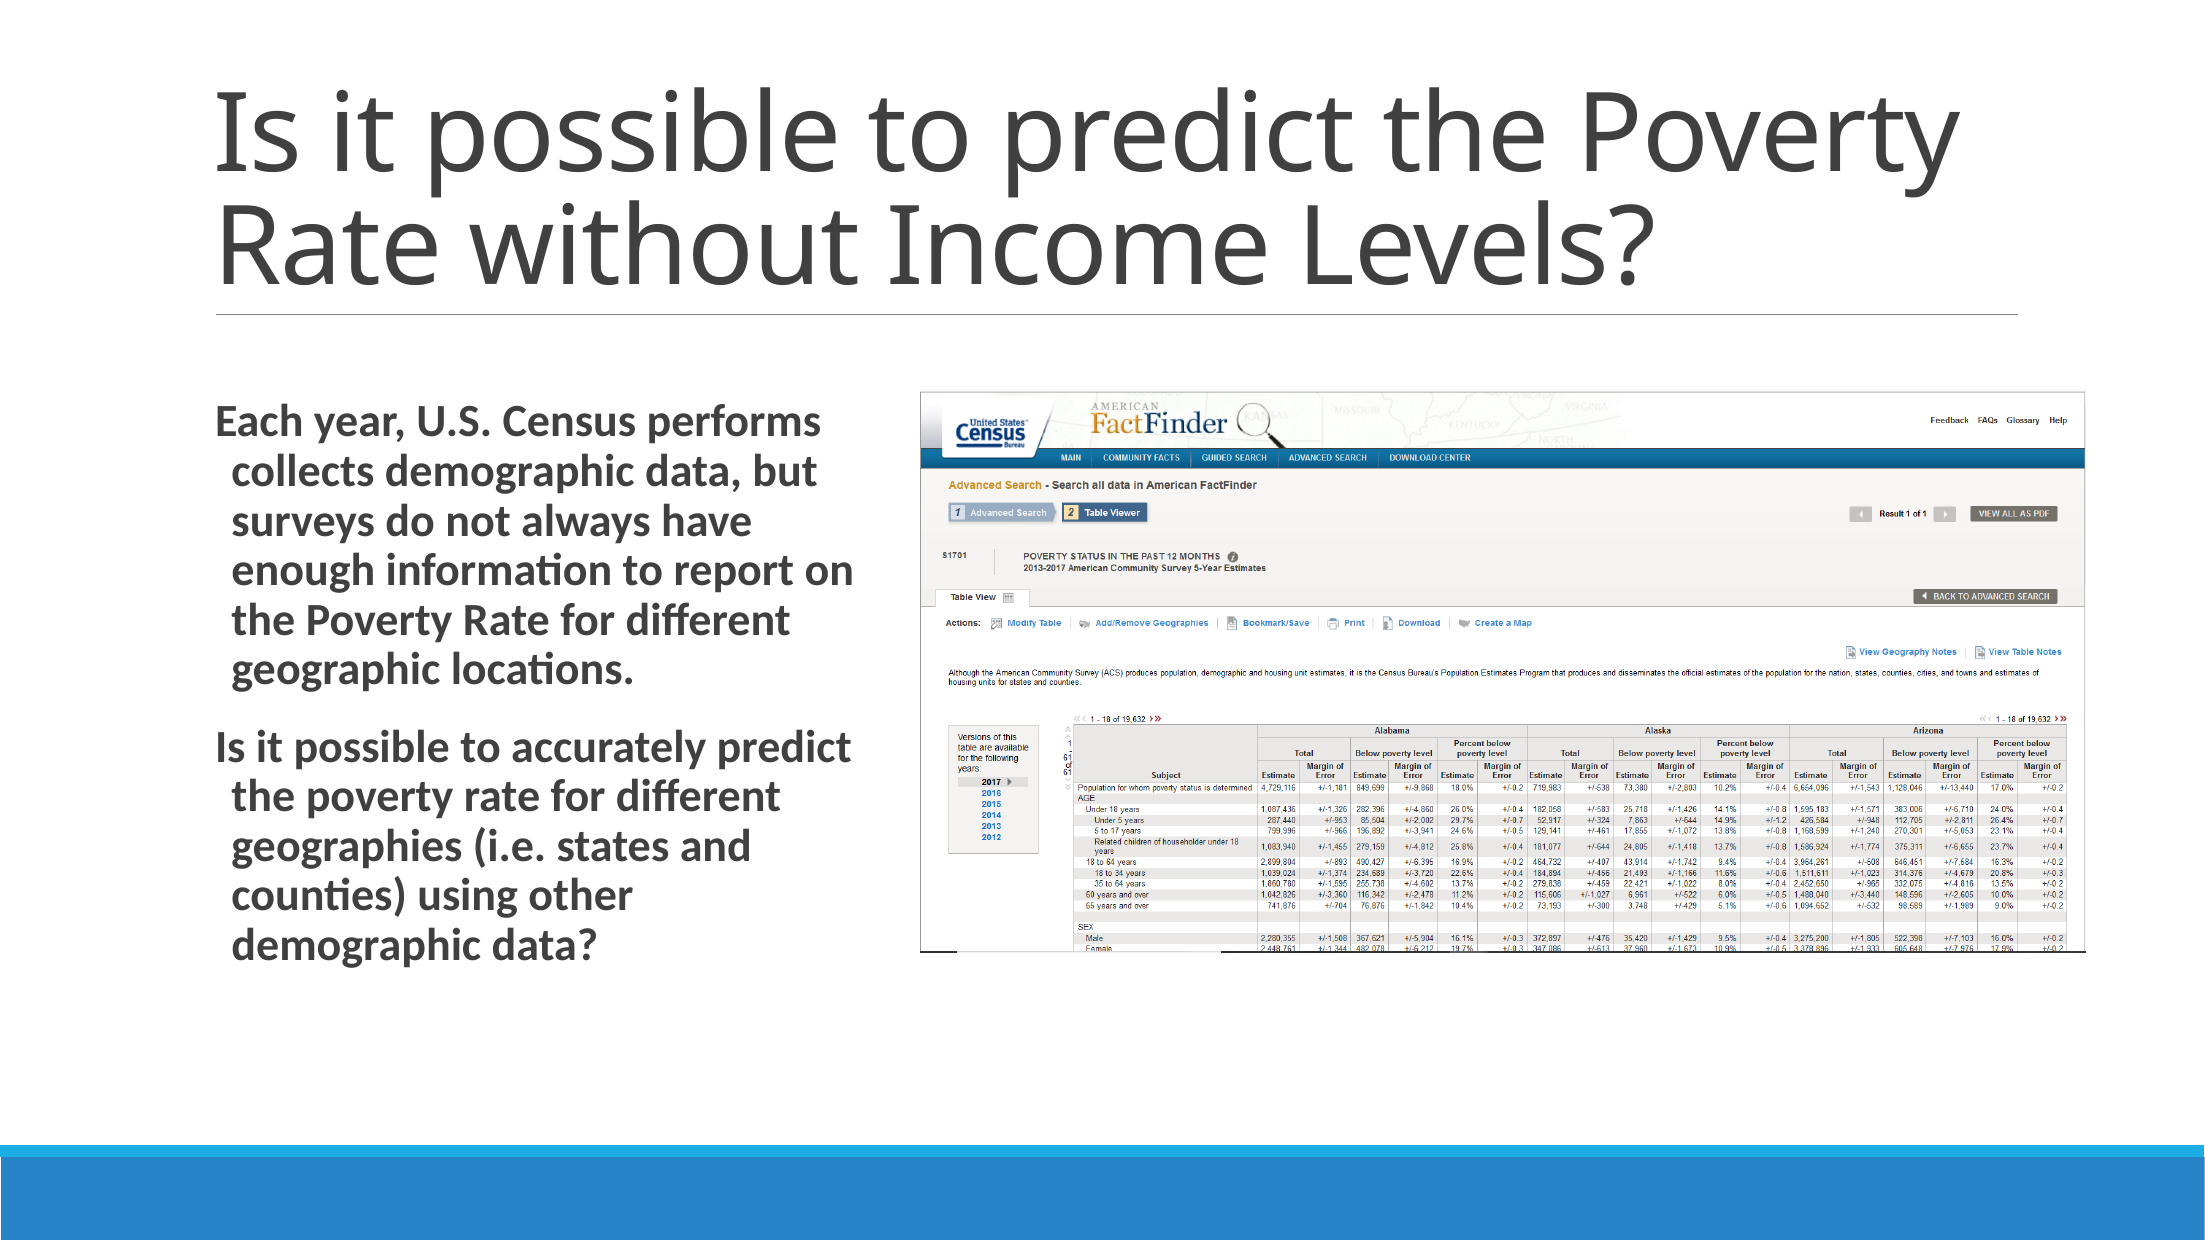

# Is it possible to predict the Poverty Rate without Income Levels?
Each year, U.S. Census performs collects demographic data, but surveys do not always have enough information to report on the Poverty Rate for different geographic locations.
Is it possible to accurately predict the poverty rate for different geographies (i.e. states and counties) using other demographic data?